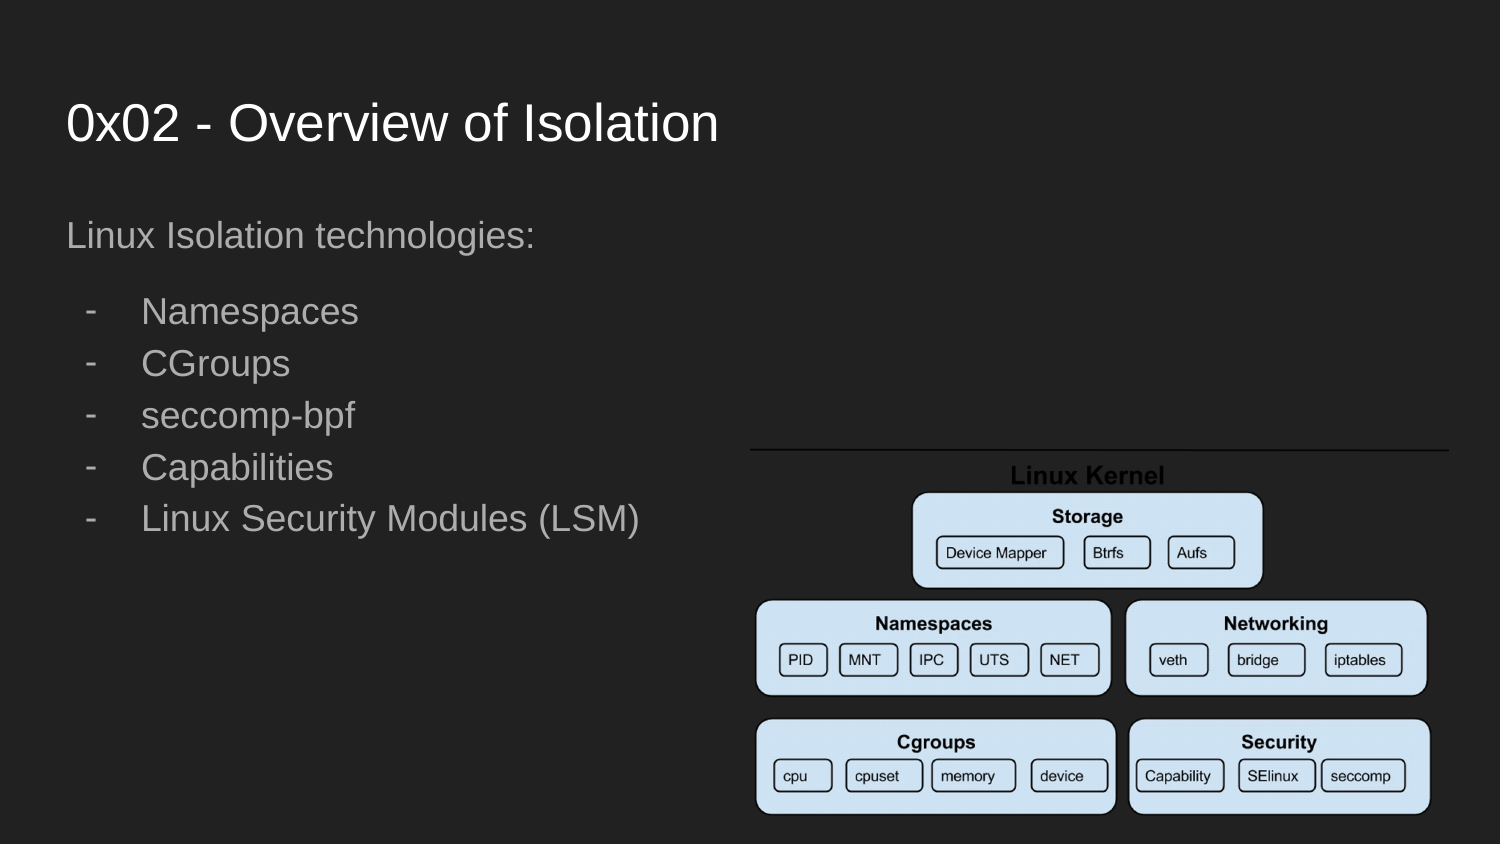

# 0x02 - Overview of Isolation
Linux Isolation technologies:
Namespaces
CGroups
seccomp-bpf
Capabilities
Linux Security Modules (LSM)